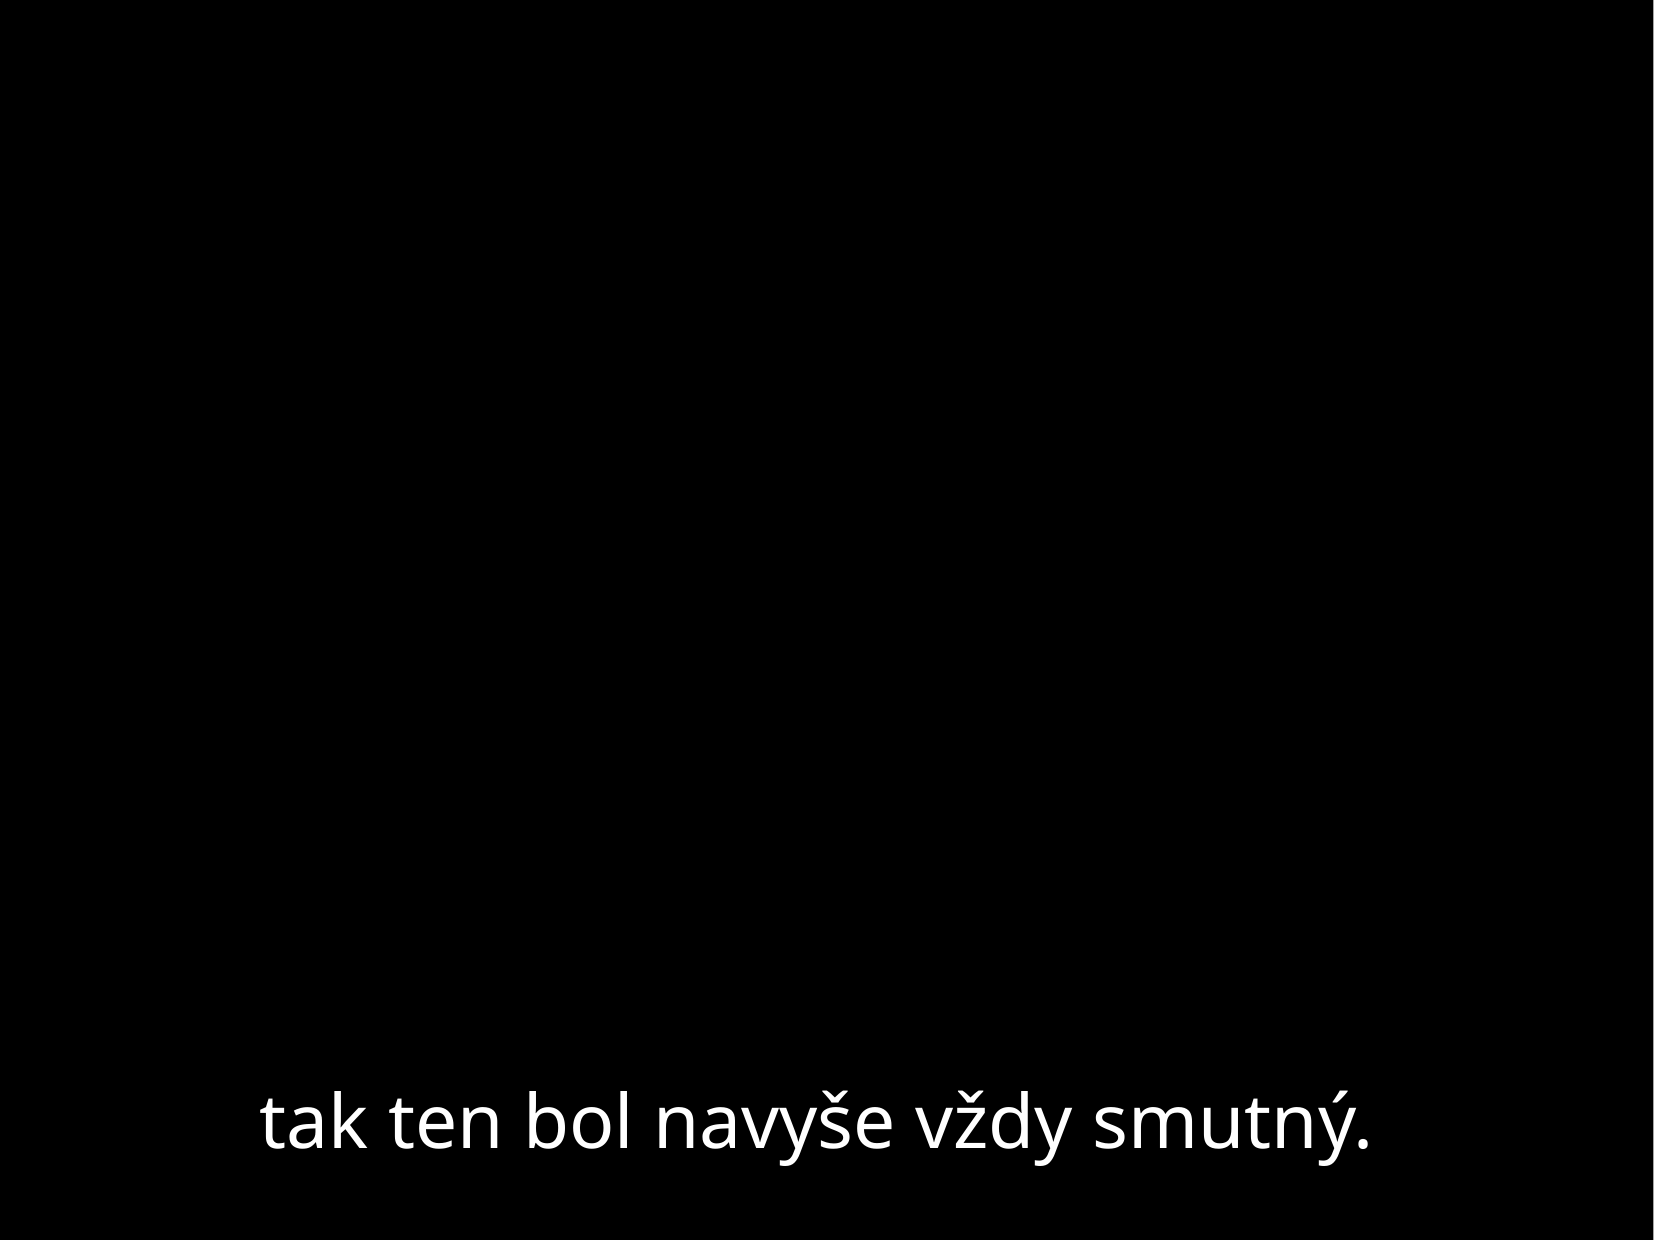

# tak ten bol navyše vždy smutný.